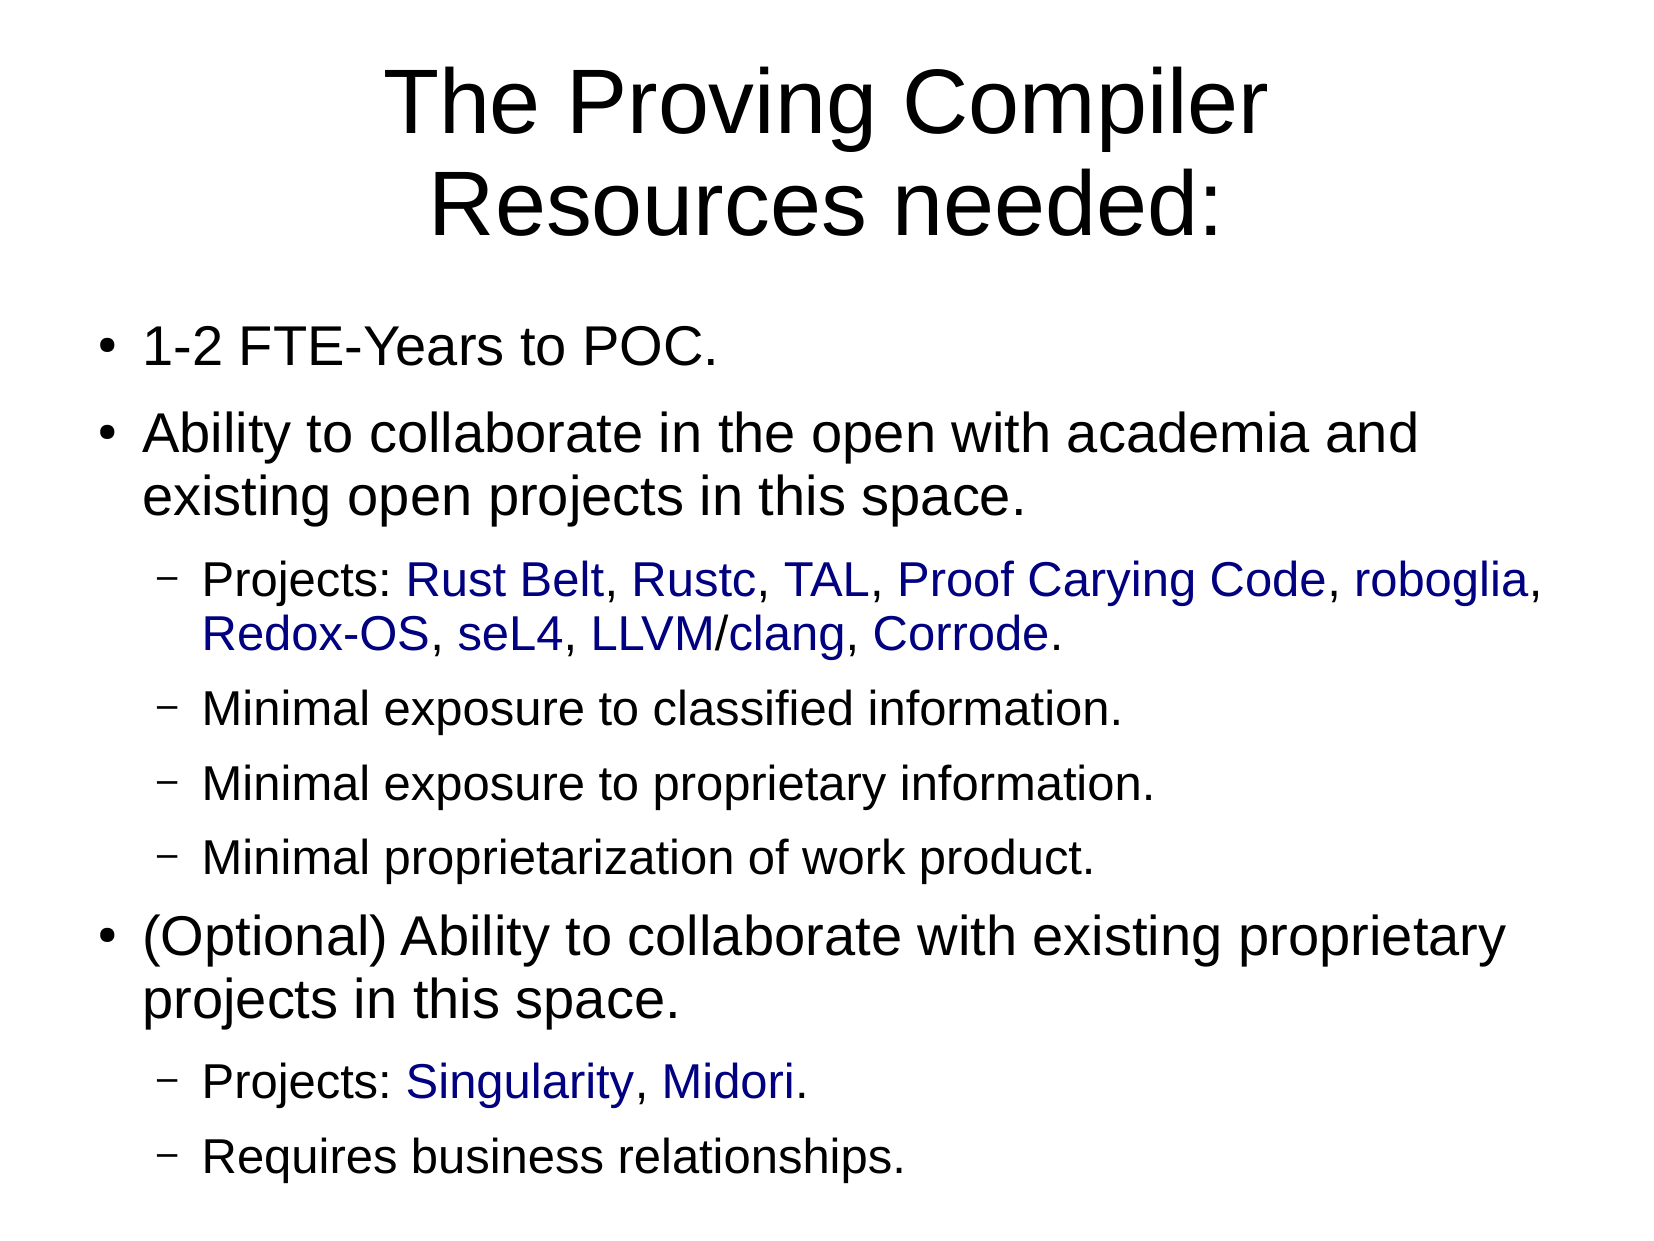

# The Proving Compiler Resources needed:
1-2 FTE-Years to POC.
Ability to collaborate in the open with academia and existing open projects in this space.
Projects: Rust Belt, Rustc, TAL, Proof Carying Code, roboglia, Redox-OS, seL4, LLVM/clang, Corrode.
Minimal exposure to classified information.
Minimal exposure to proprietary information.
Minimal proprietarization of work product.
(Optional) Ability to collaborate with existing proprietary projects in this space.
Projects: Singularity, Midori.
Requires business relationships.